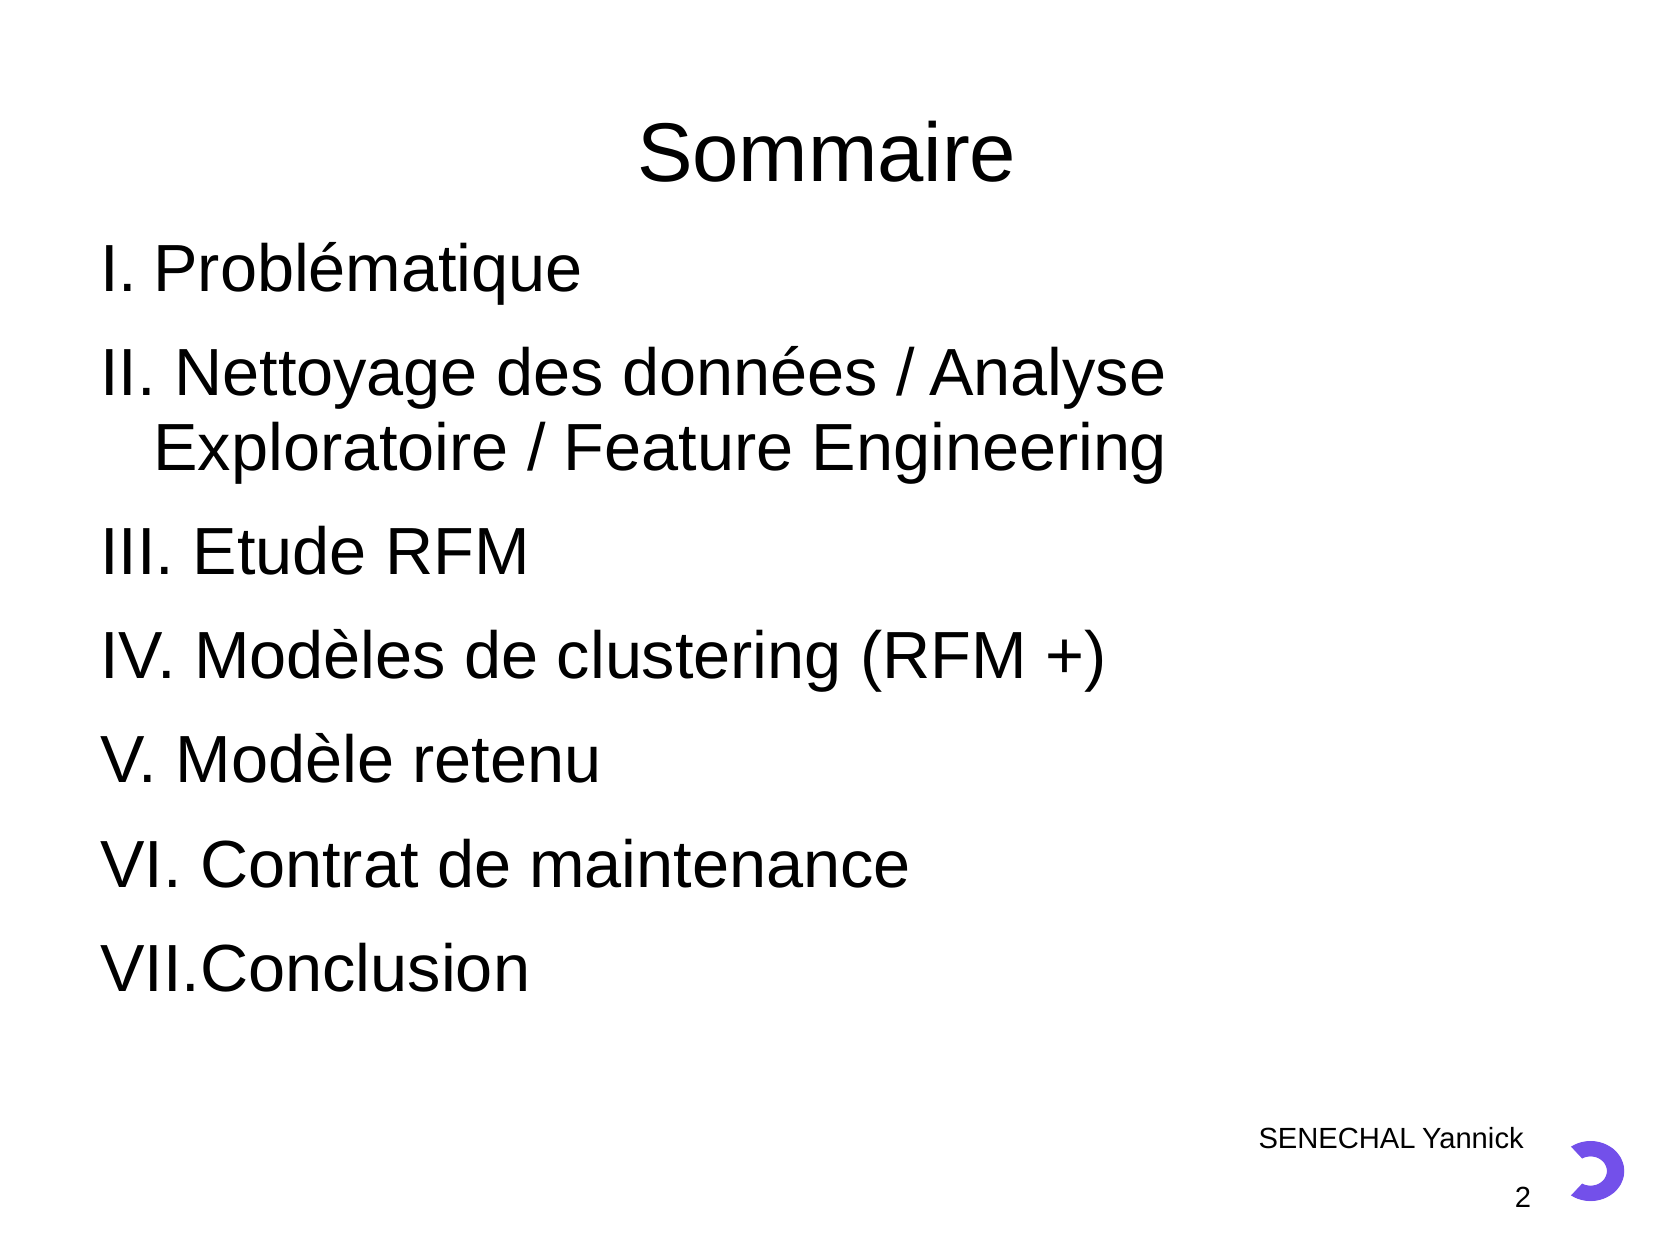

# Sommaire
Problématique
 Nettoyage des données / Analyse Exploratoire / Feature Engineering
 Etude RFM
 Modèles de clustering (RFM +)
 Modèle retenu
 Contrat de maintenance
Conclusion
SENECHAL Yannick
2